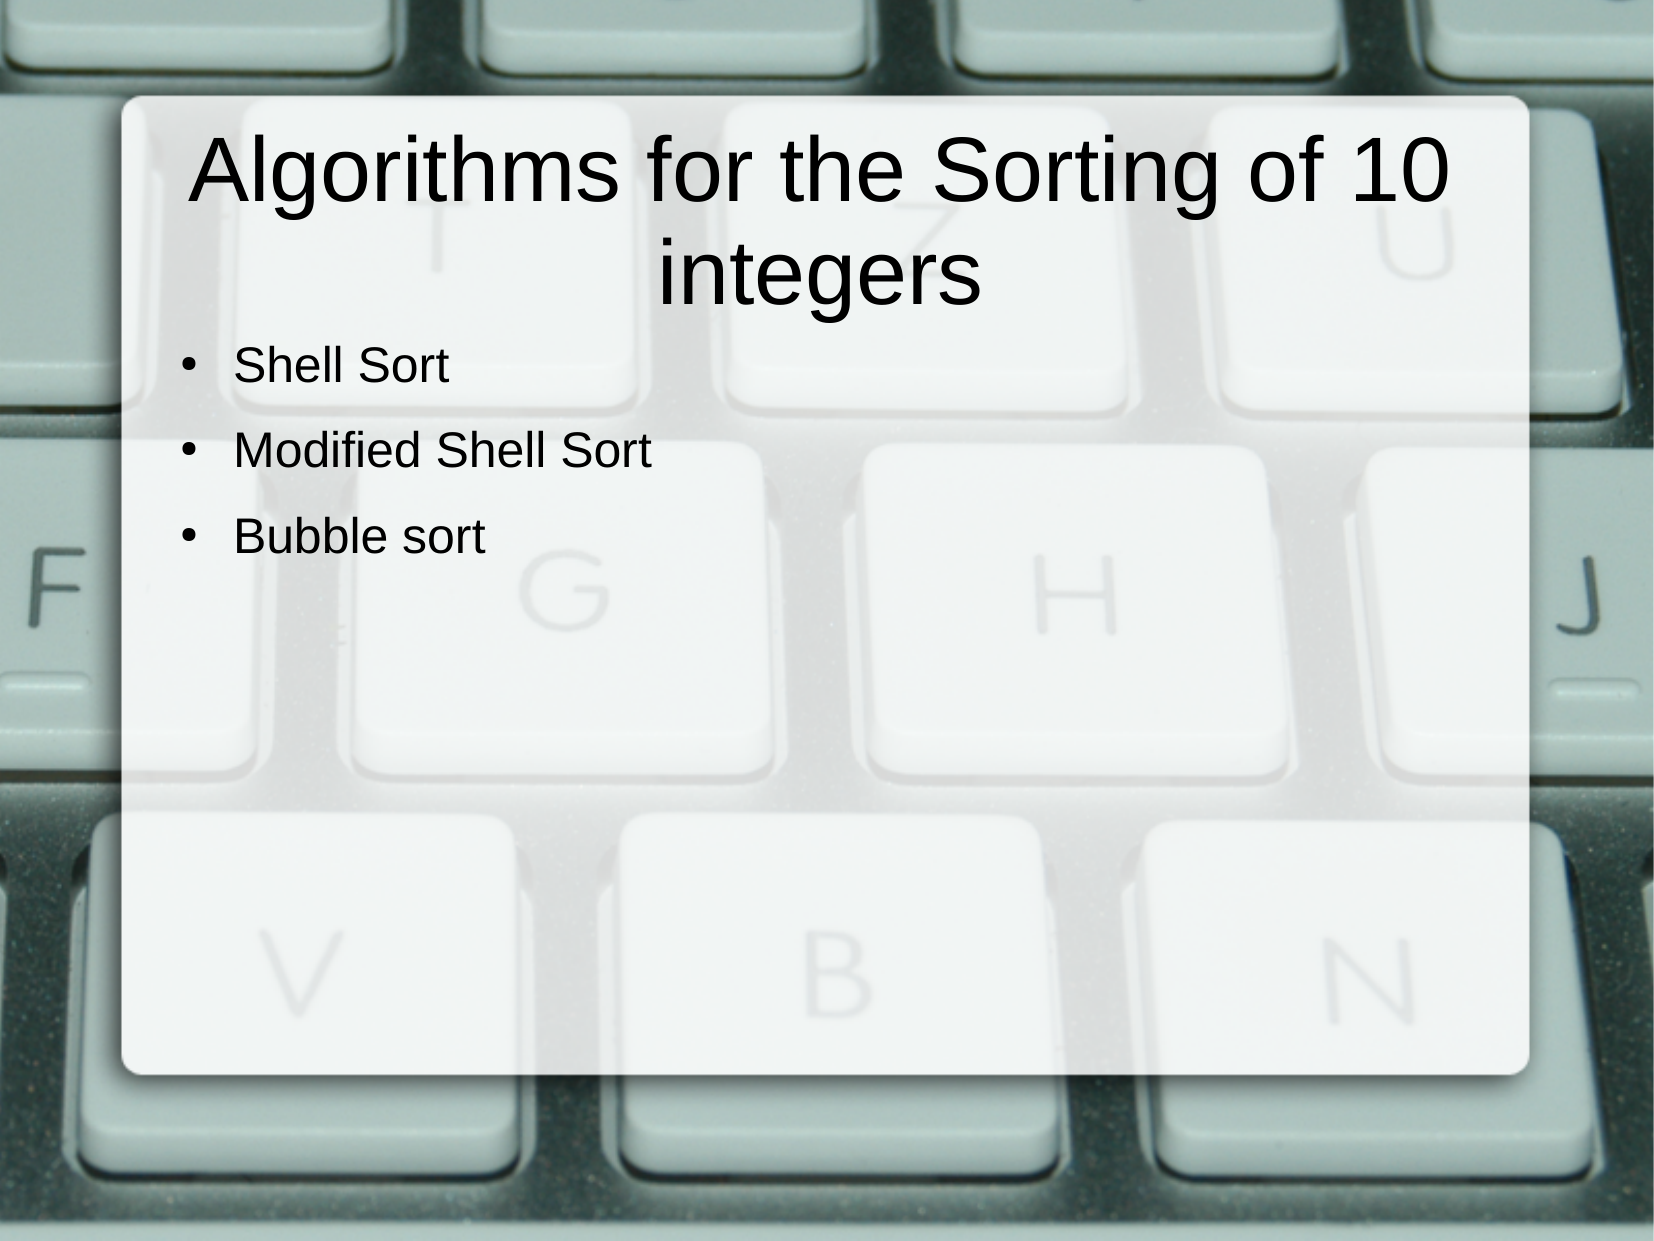

# Algorithms for the Sorting of 10 integers
Shell Sort
Modified Shell Sort
Bubble sort